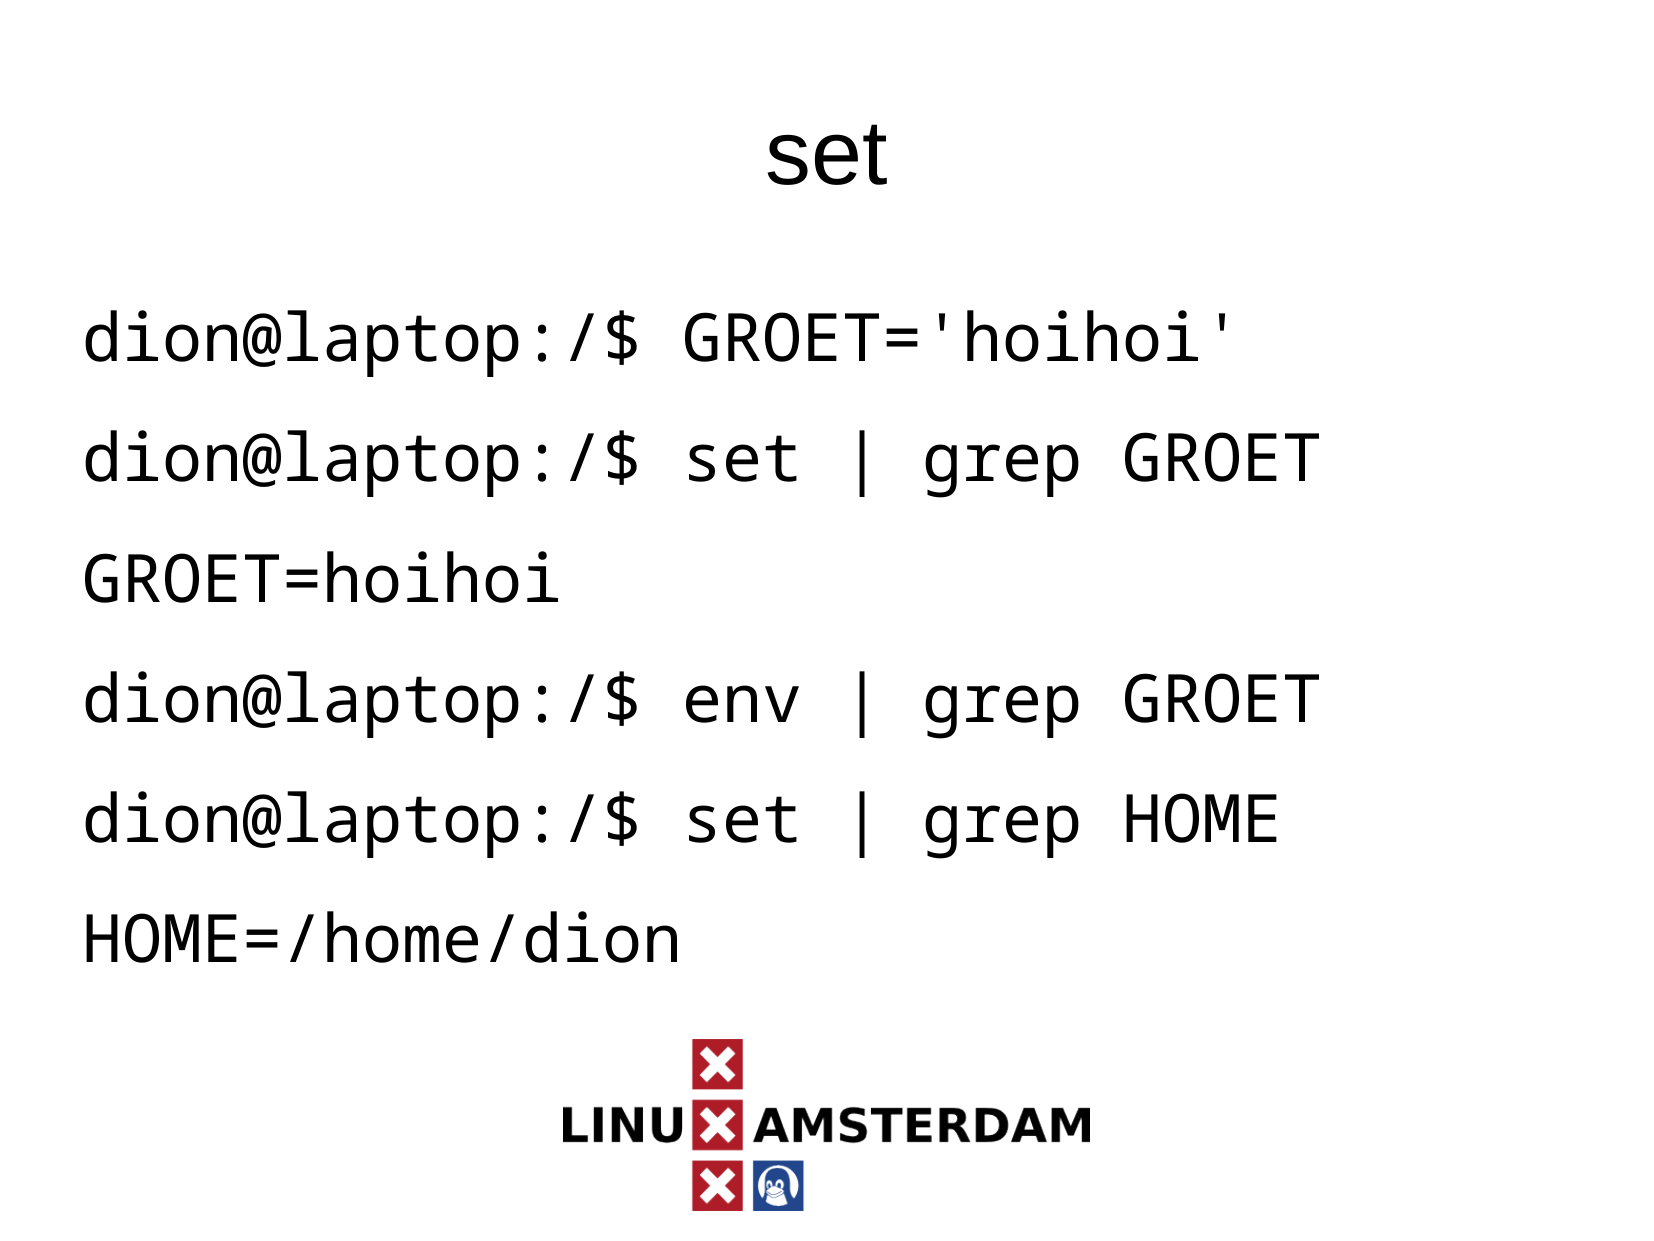

# set
dion@laptop:/$ GROET='hoihoi'
dion@laptop:/$ set | grep GROET
GROET=hoihoi
dion@laptop:/$ env | grep GROET
dion@laptop:/$ set | grep HOME
HOME=/home/dion